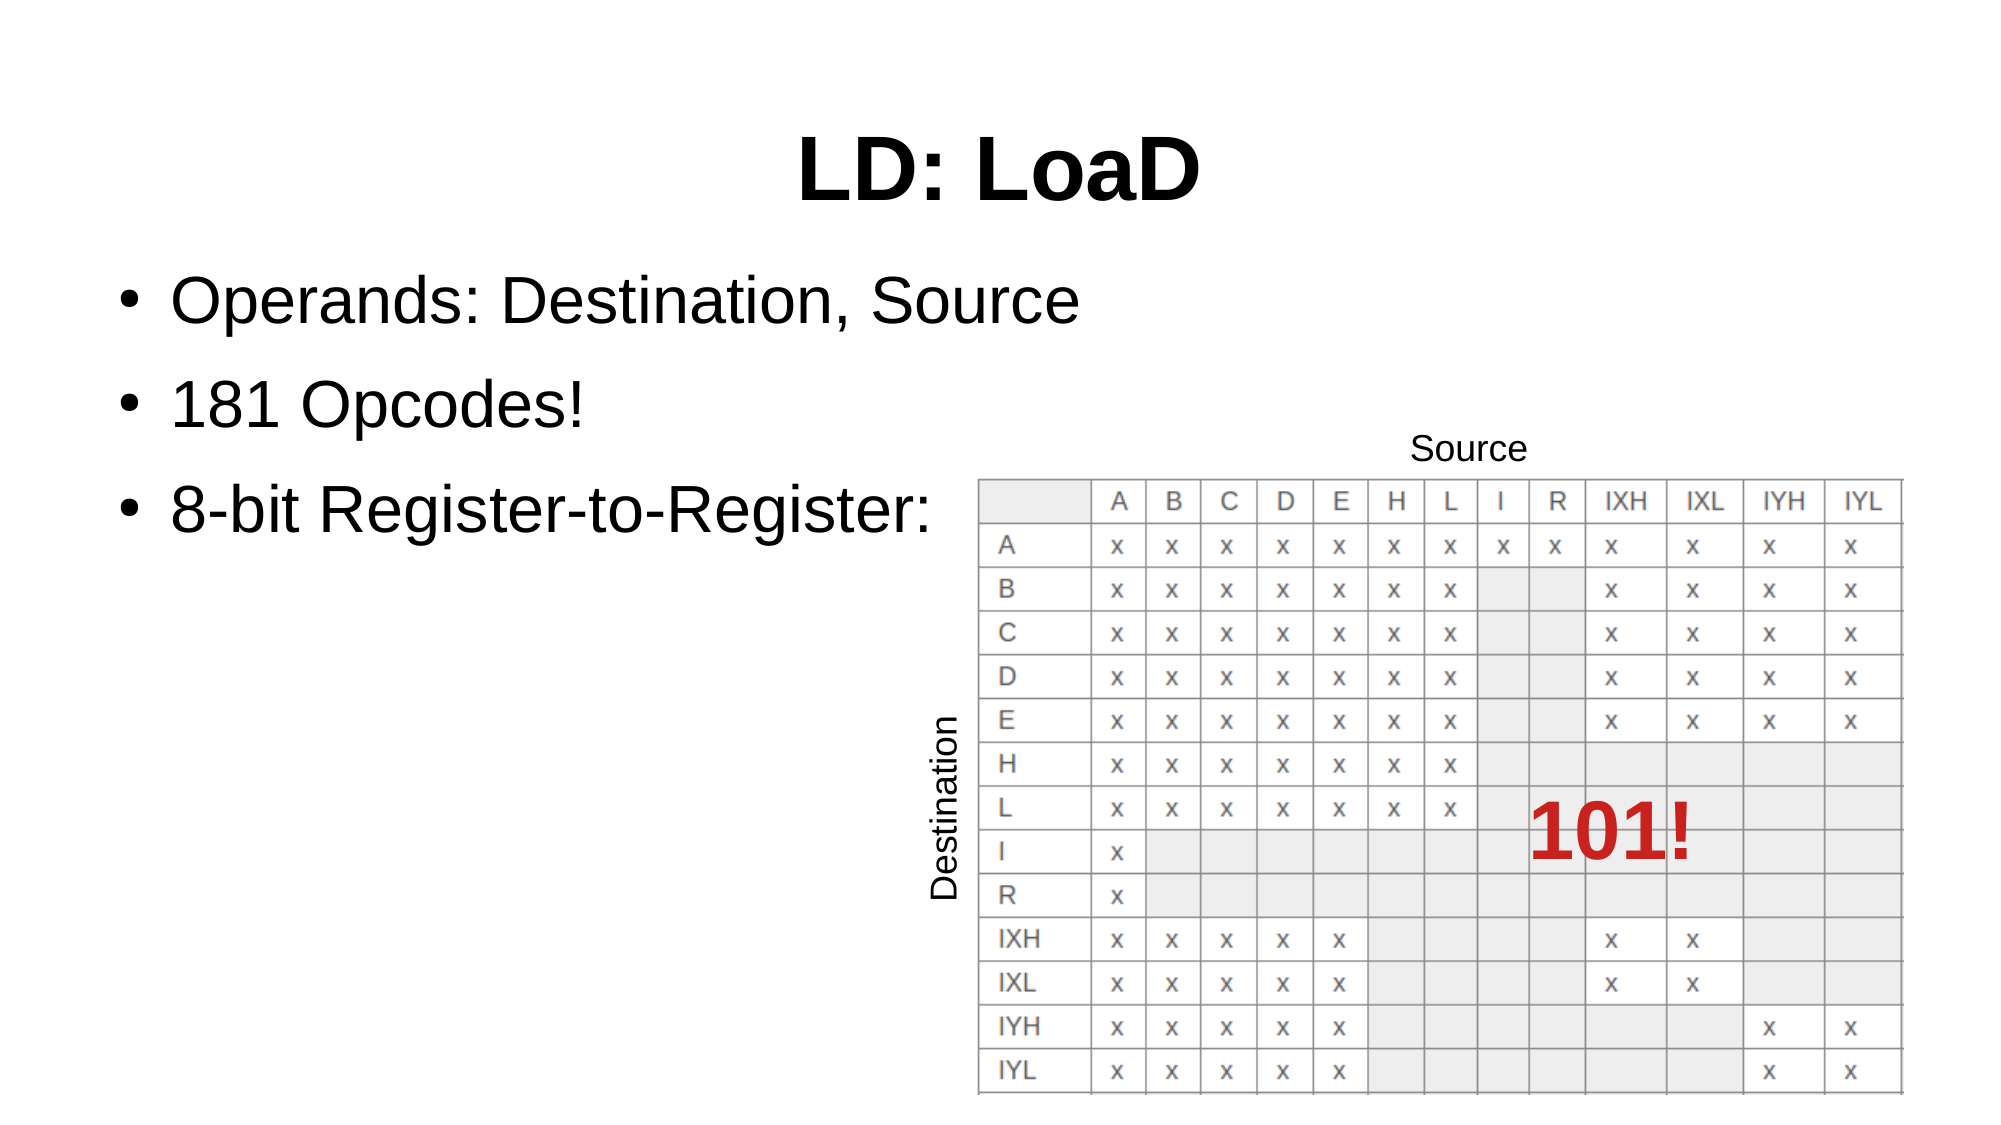

# LD: LoaD
Operands: Destination, Source
181 Opcodes!
8-bit Register-to-Register:
Source
101!
Destination